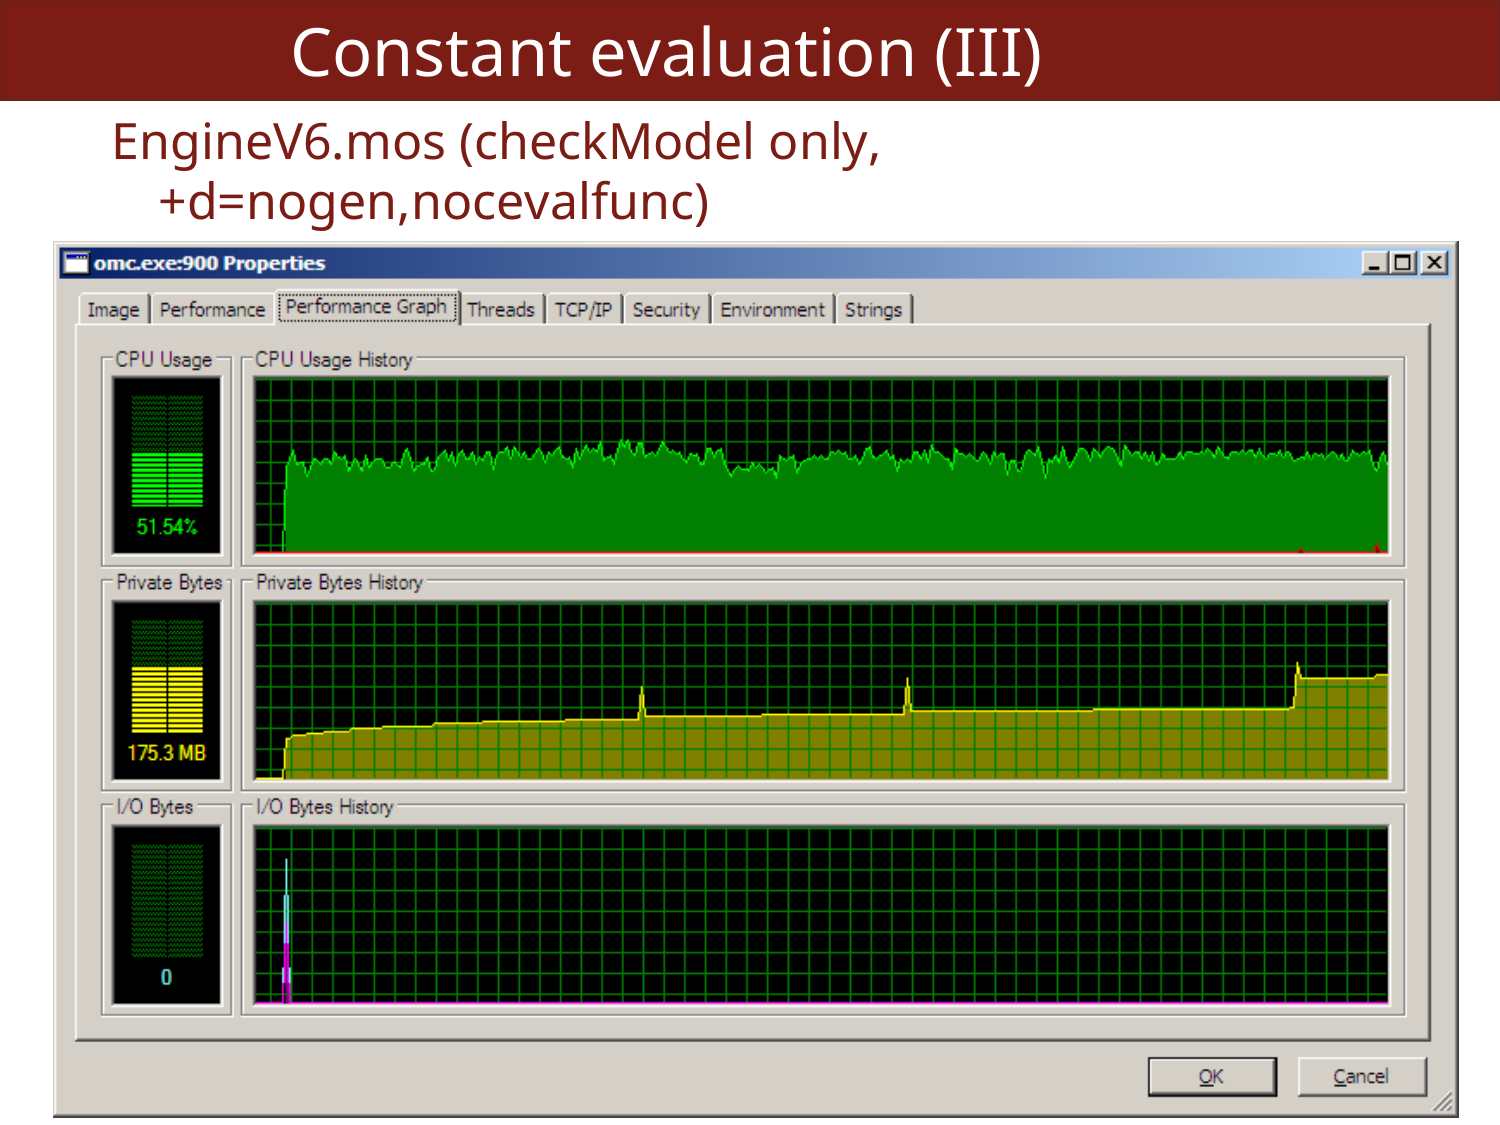

# Constant evaluation (III)
EngineV6.mos (checkModel only, +d=nogen,nocevalfunc)
12491 equs/vars, 5 minutes 27.250 seconds, 192 Mb